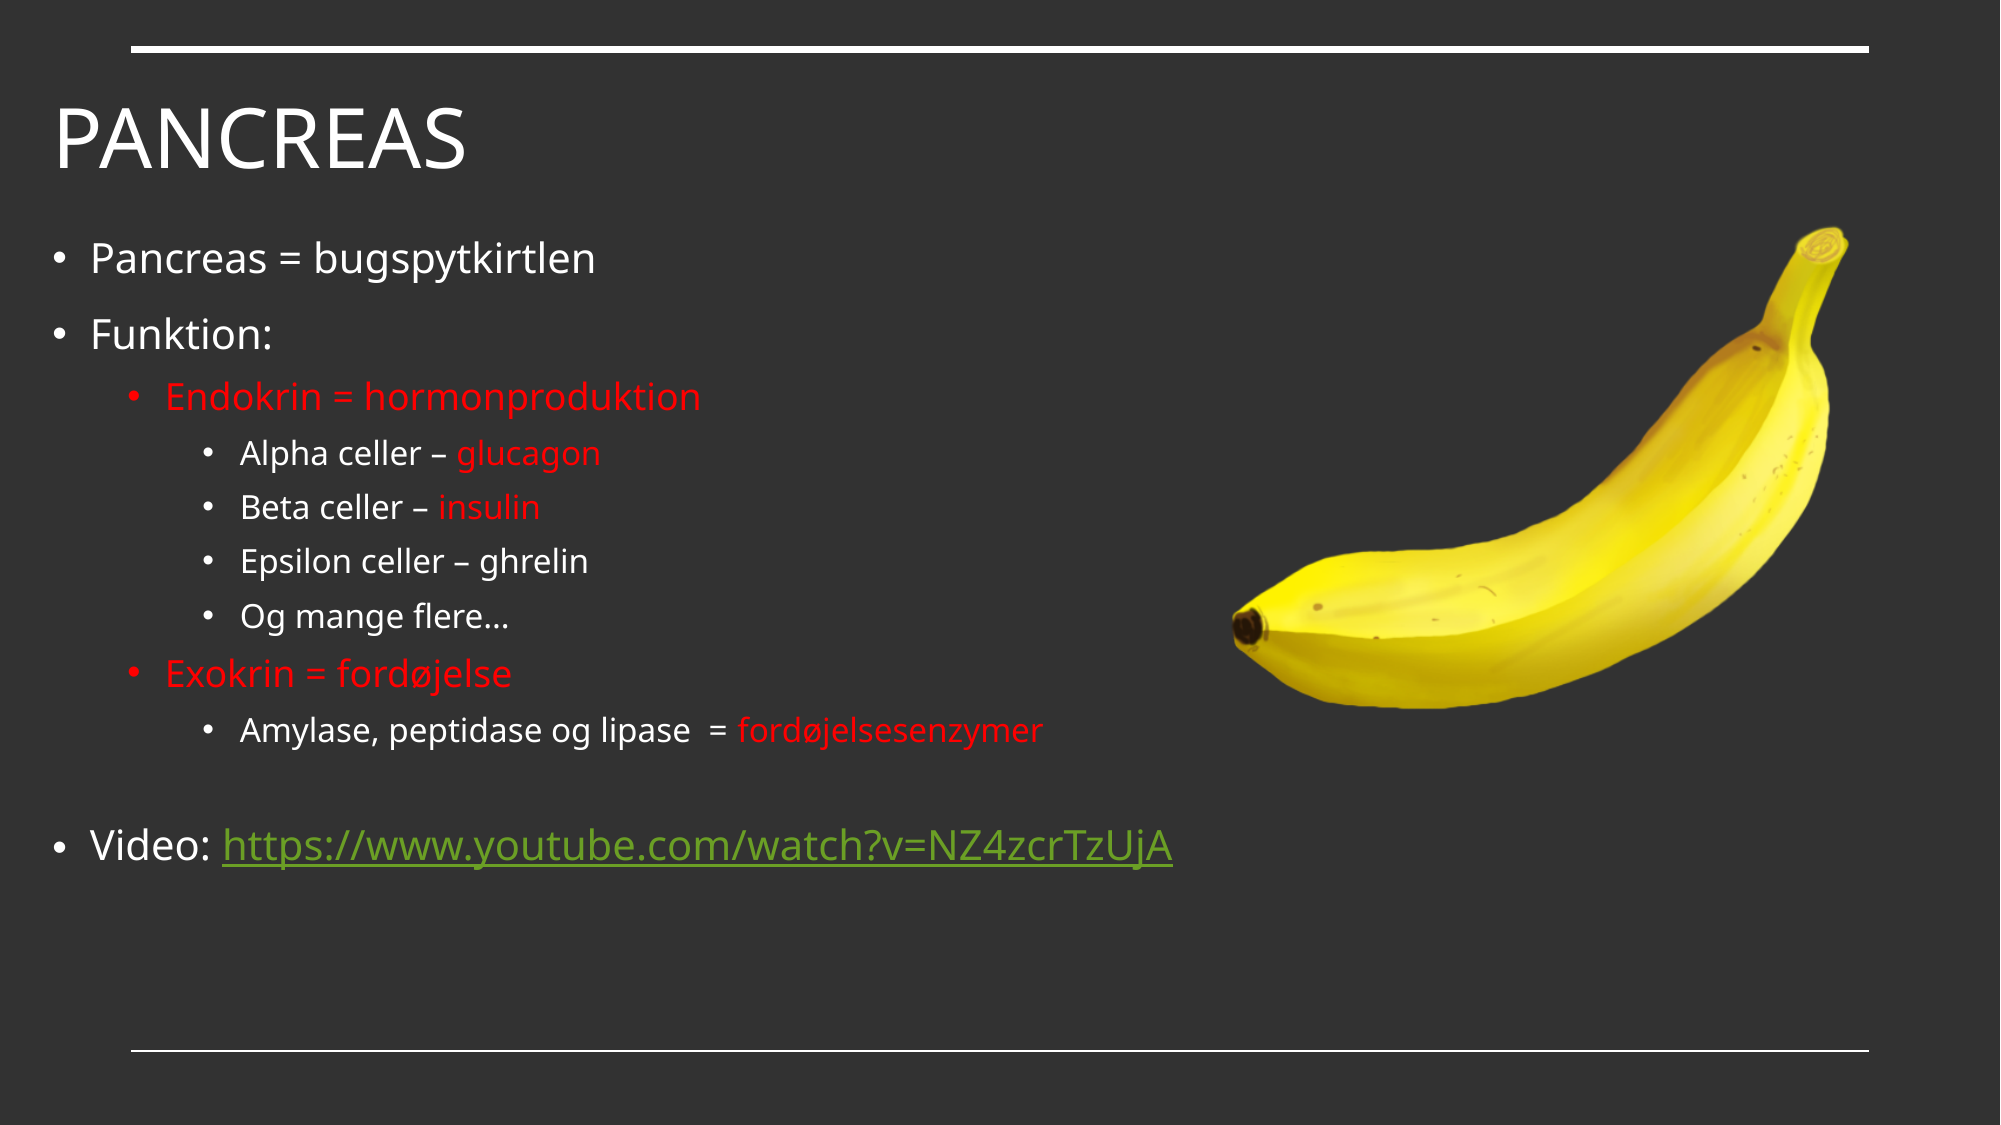

# Pancreas
Pancreas = bugspytkirtlen
Funktion:
Endokrin = hormonproduktion
Alpha celler – glucagon
Beta celler – insulin
Epsilon celler – ghrelin
Og mange flere…
Exokrin = fordøjelse
Amylase, peptidase og lipase = fordøjelsesenzymer
Video: https://www.youtube.com/watch?v=NZ4zcrTzUjA